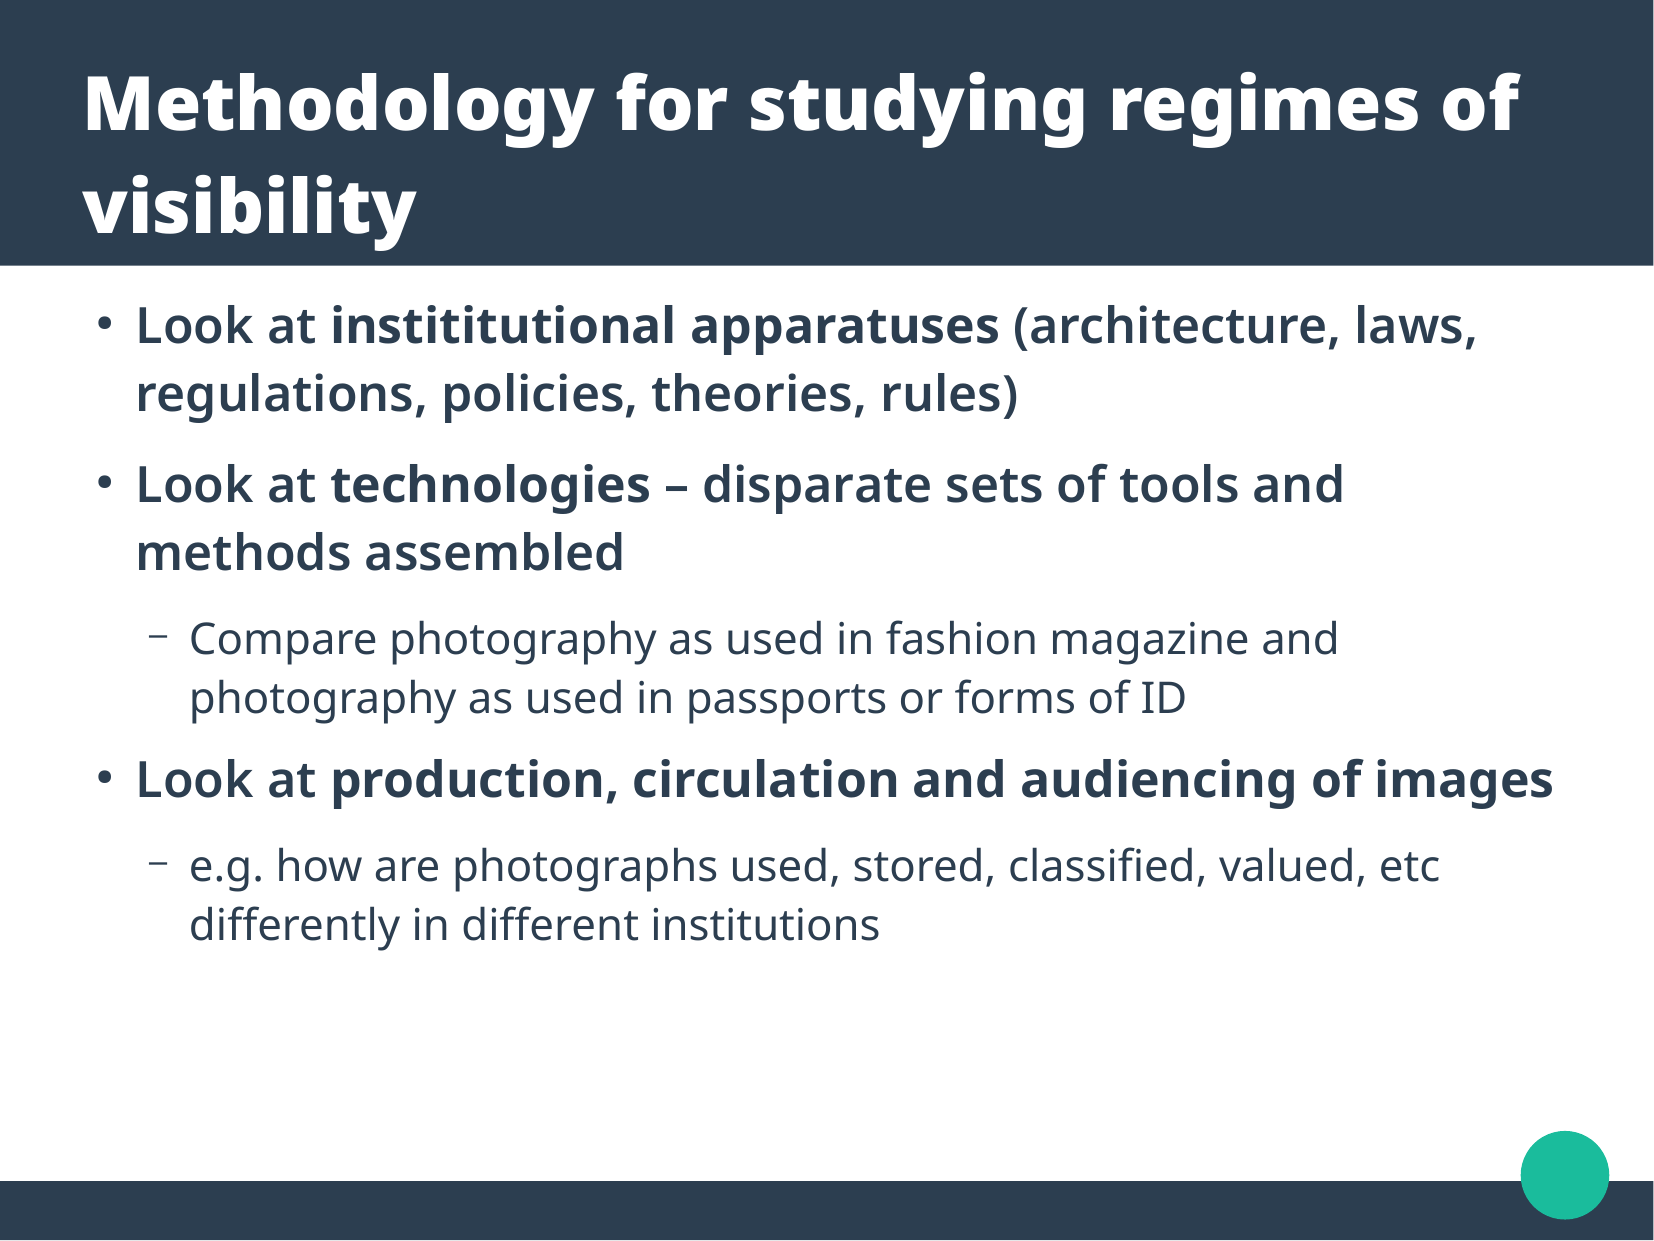

# Methodology for studying regimes of visibility
Look at instititutional apparatuses (architecture, laws, regulations, policies, theories, rules)
Look at technologies – disparate sets of tools and methods assembled
Compare photography as used in fashion magazine and photography as used in passports or forms of ID
Look at production, circulation and audiencing of images
e.g. how are photographs used, stored, classified, valued, etc differently in different institutions